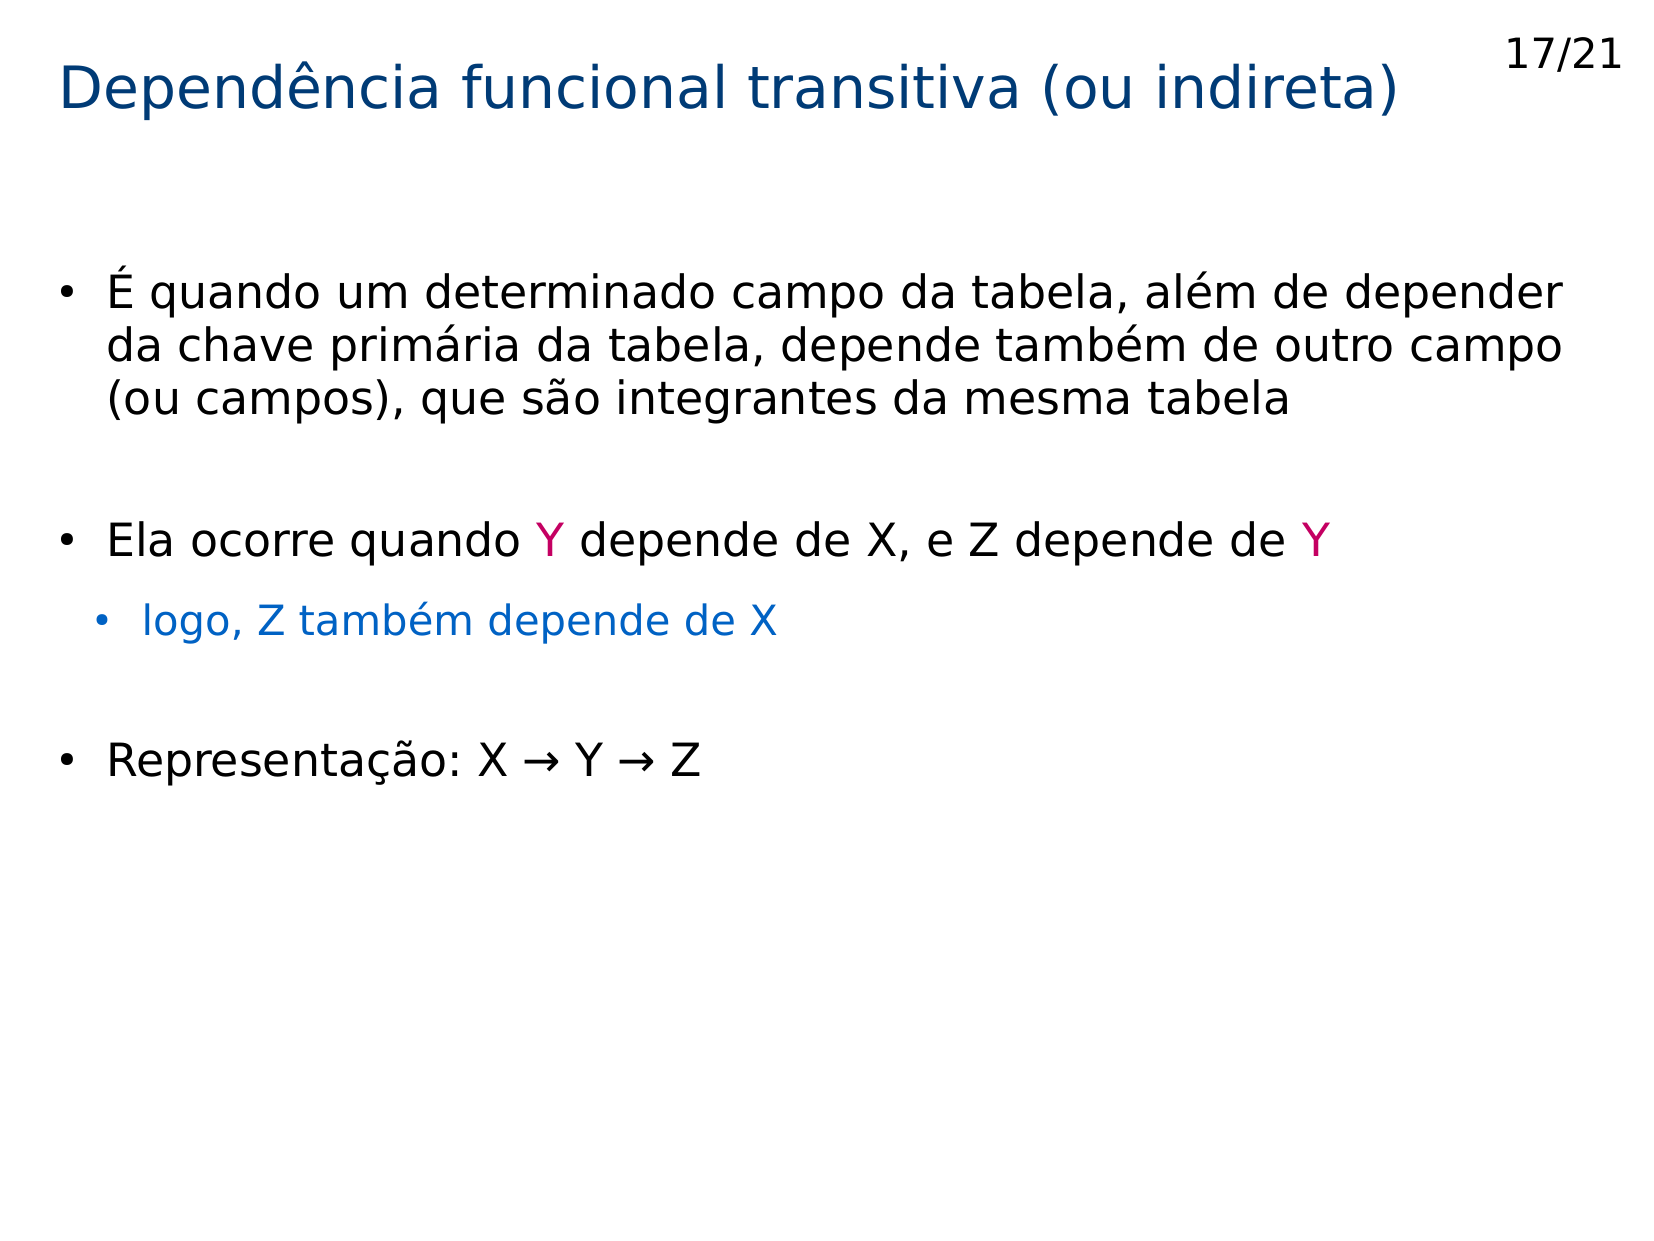

# Dependência funcional transitiva (ou indireta)
17
É quando um determinado campo da tabela, além de depender da chave primária da tabela, depende também de outro campo (ou campos), que são integrantes da mesma tabela
Ela ocorre quando Y depende de X, e Z depende de Y
logo, Z também depende de X
Representação: X → Y → Z